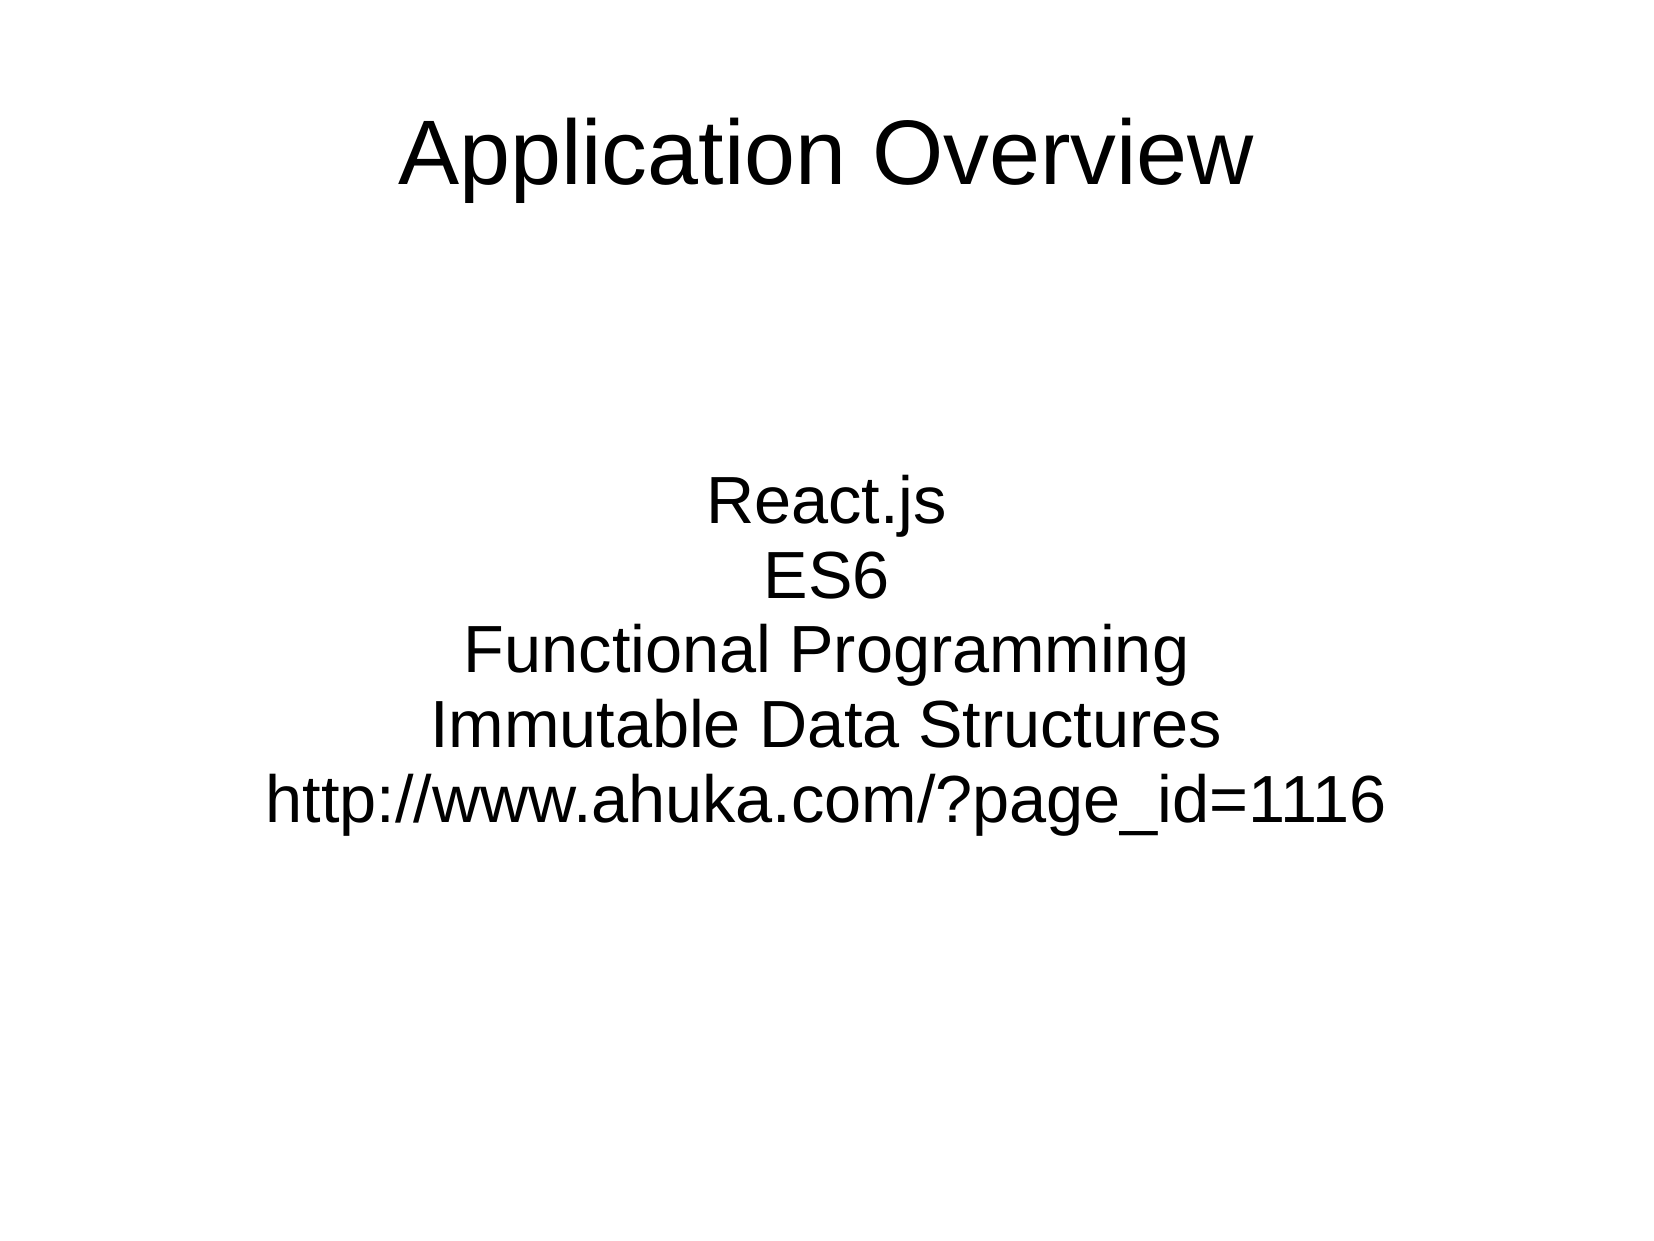

# Application Overview
React.js
ES6
Functional Programming
Immutable Data Structures
http://www.ahuka.com/?page_id=1116